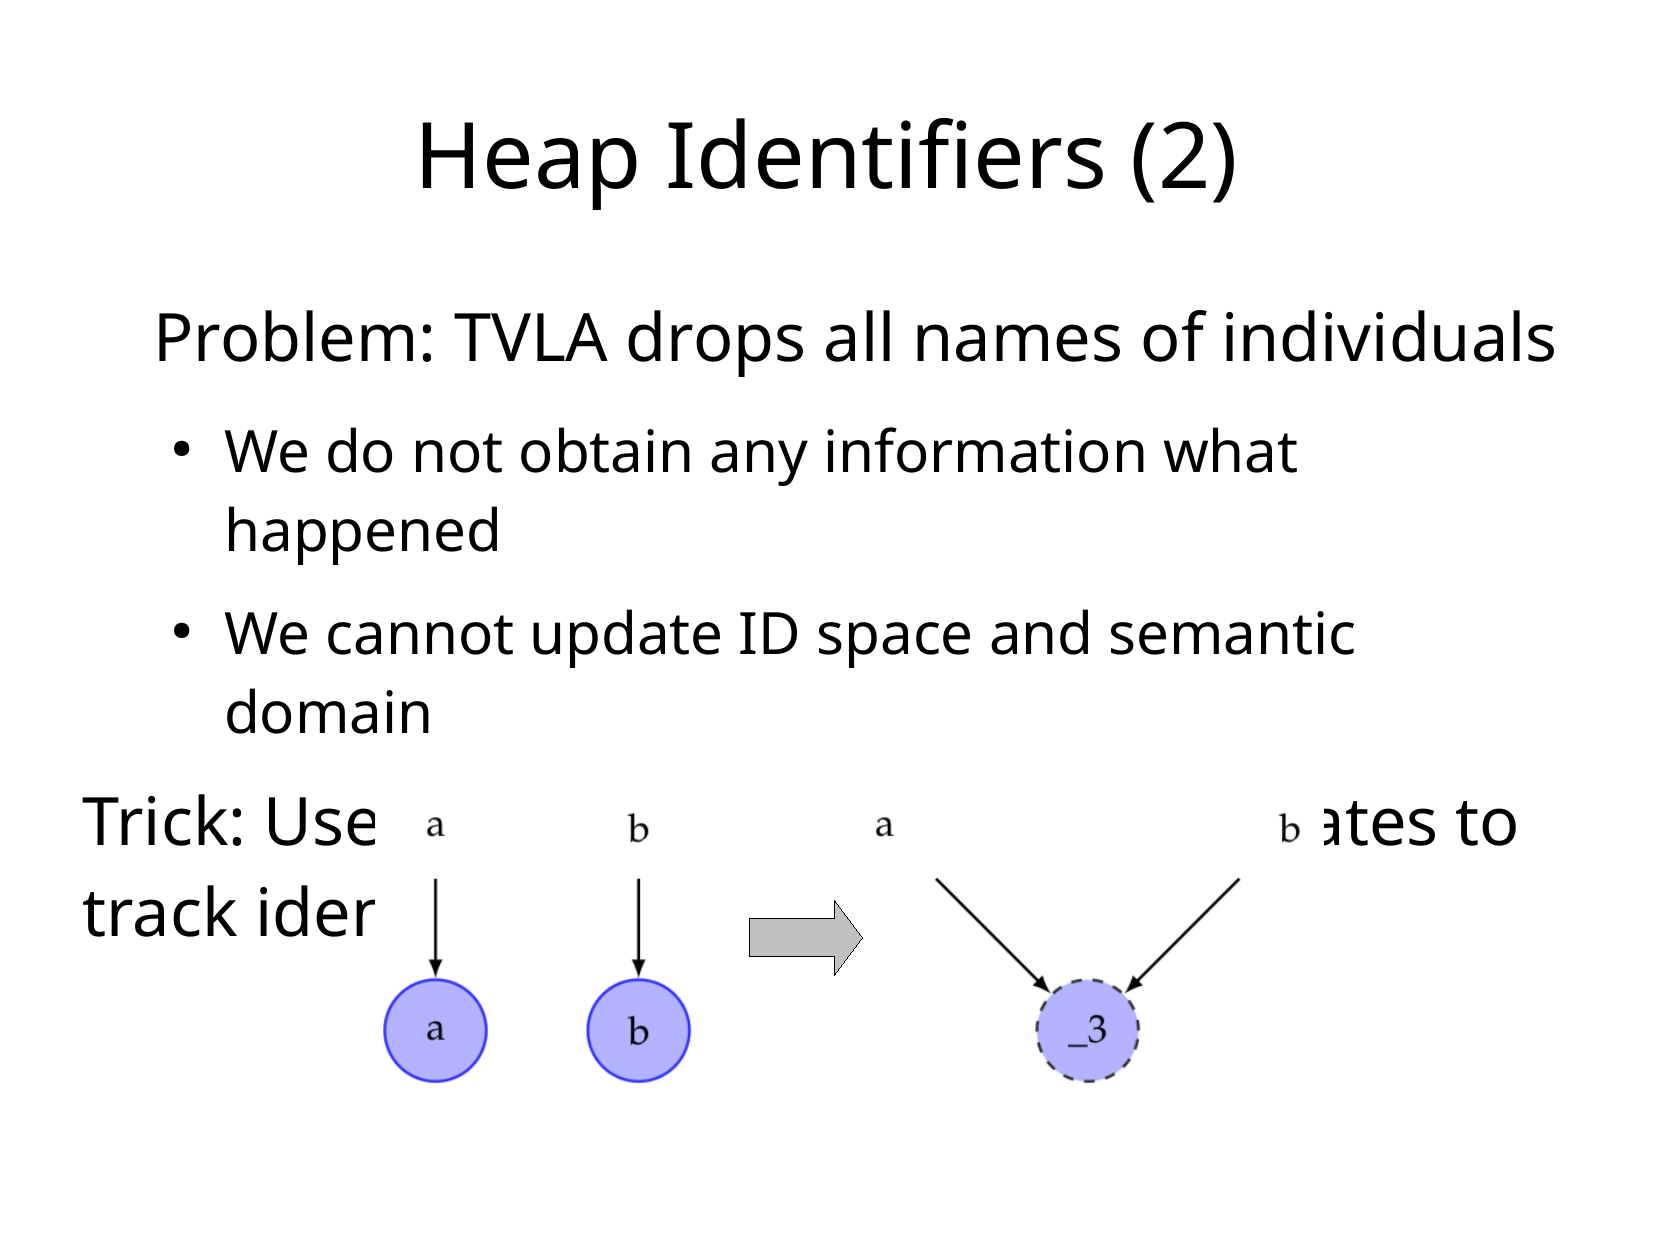

# Heap Identifiers (2)
Problem: TVLA drops all names of individuals
We do not obtain any information what happened
We cannot update ID space and semantic domain
Trick: Use unary non-abstraction predicates to track identifiers (names of nodes)